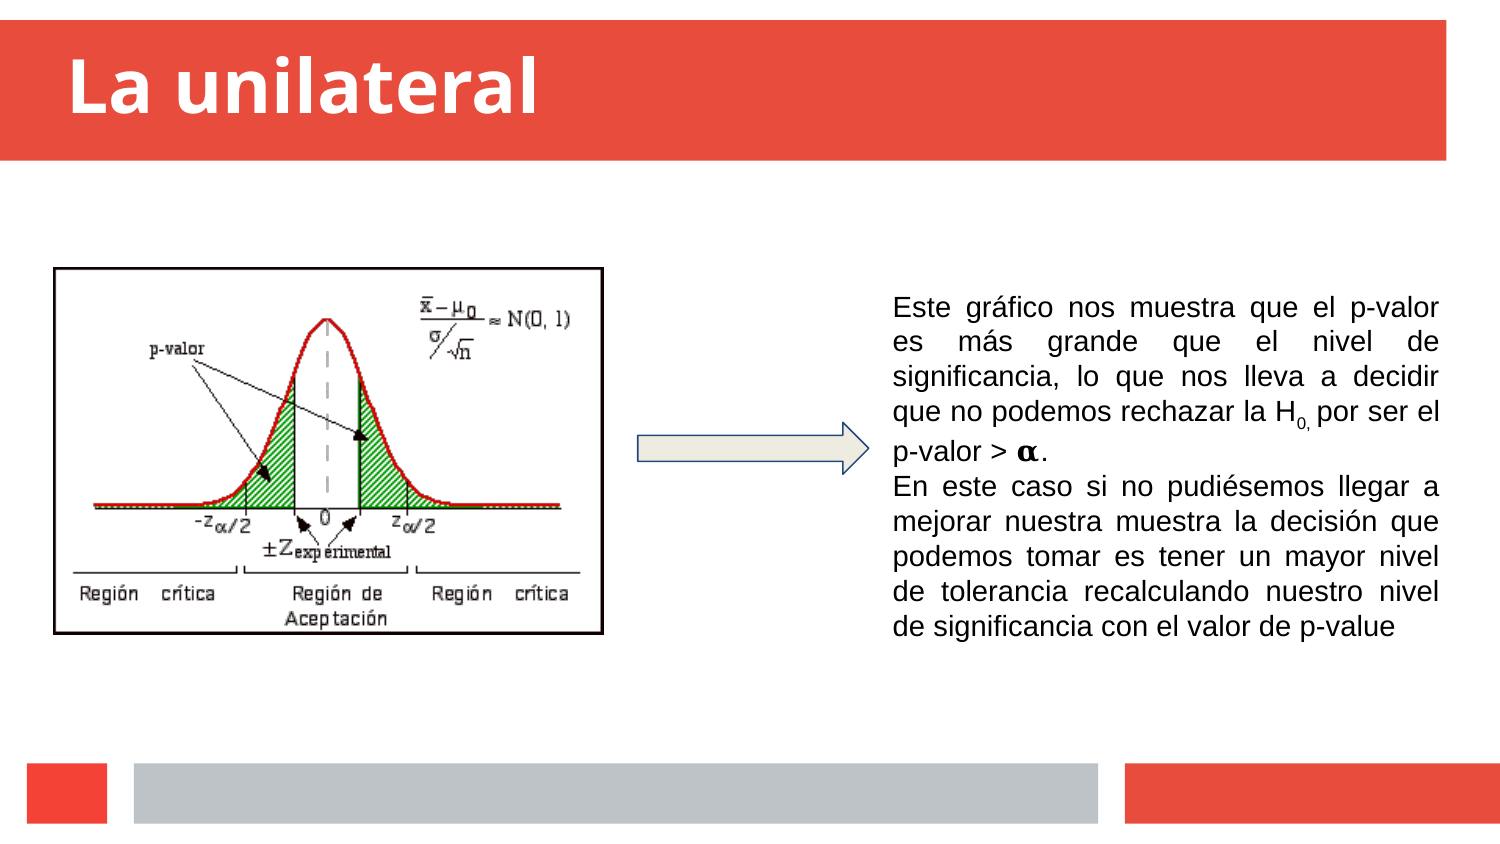

# La unilateral
Este gráfico nos muestra que el p-valor es más grande que el nivel de significancia, lo que nos lleva a decidir que no podemos rechazar la H0, por ser el p-valor > 𝛂.
En este caso si no pudiésemos llegar a mejorar nuestra muestra la decisión que podemos tomar es tener un mayor nivel de tolerancia recalculando nuestro nivel de significancia con el valor de p-value